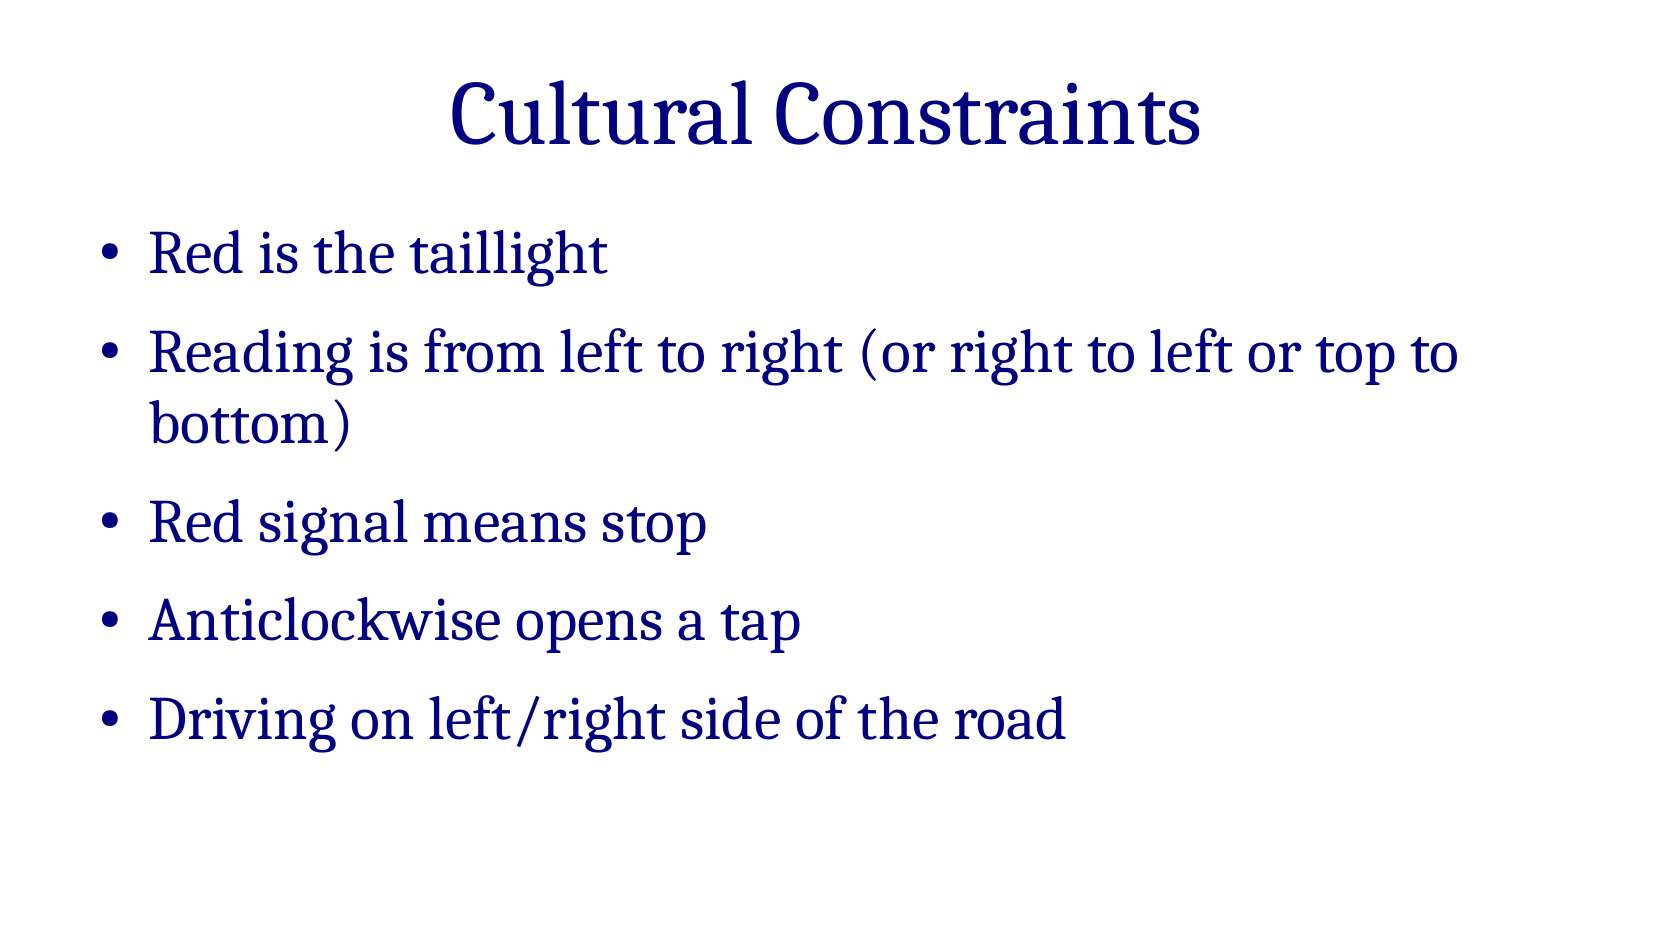

# Cultural Constraints
Red is the taillight
Reading is from left to right (or right to left or top to bottom)
Red signal means stop
Anticlockwise opens a tap
Driving on left/right side of the road